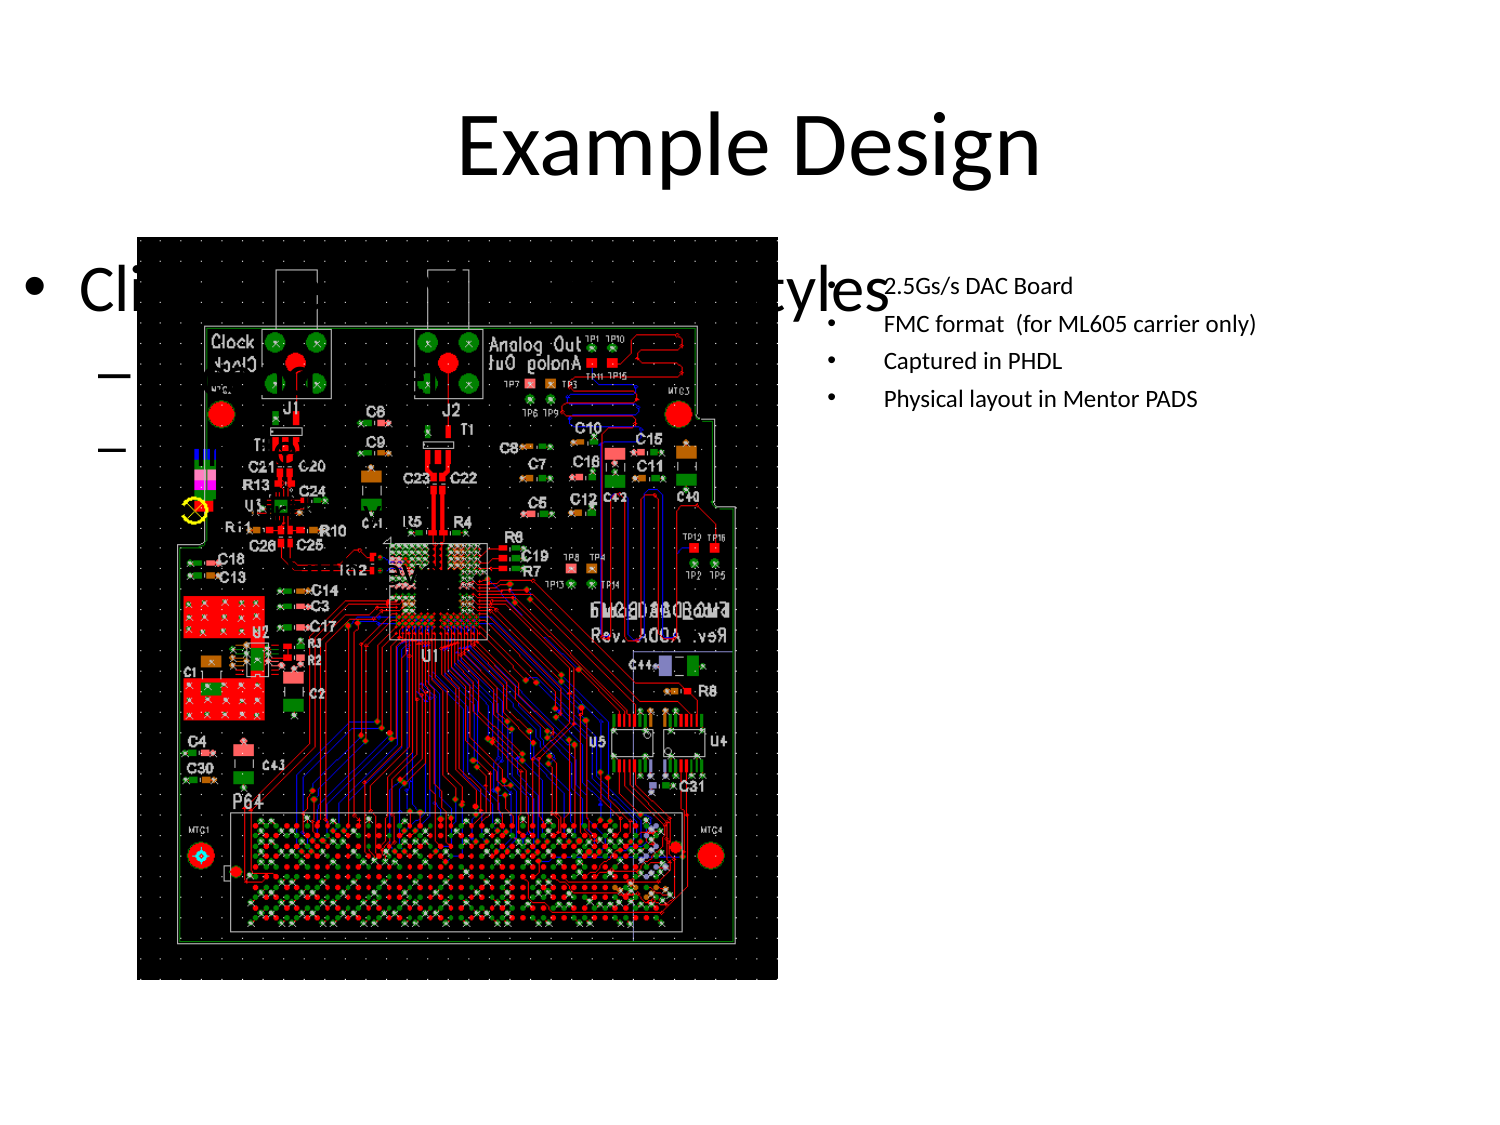

# Example Design
Click to edit Master text styles
Second level
Third level
Fourth level
Fifth level
2.5Gs/s DAC Board
FMC format (for ML605 carrier only)
Captured in PHDL
Physical layout in Mentor PADS